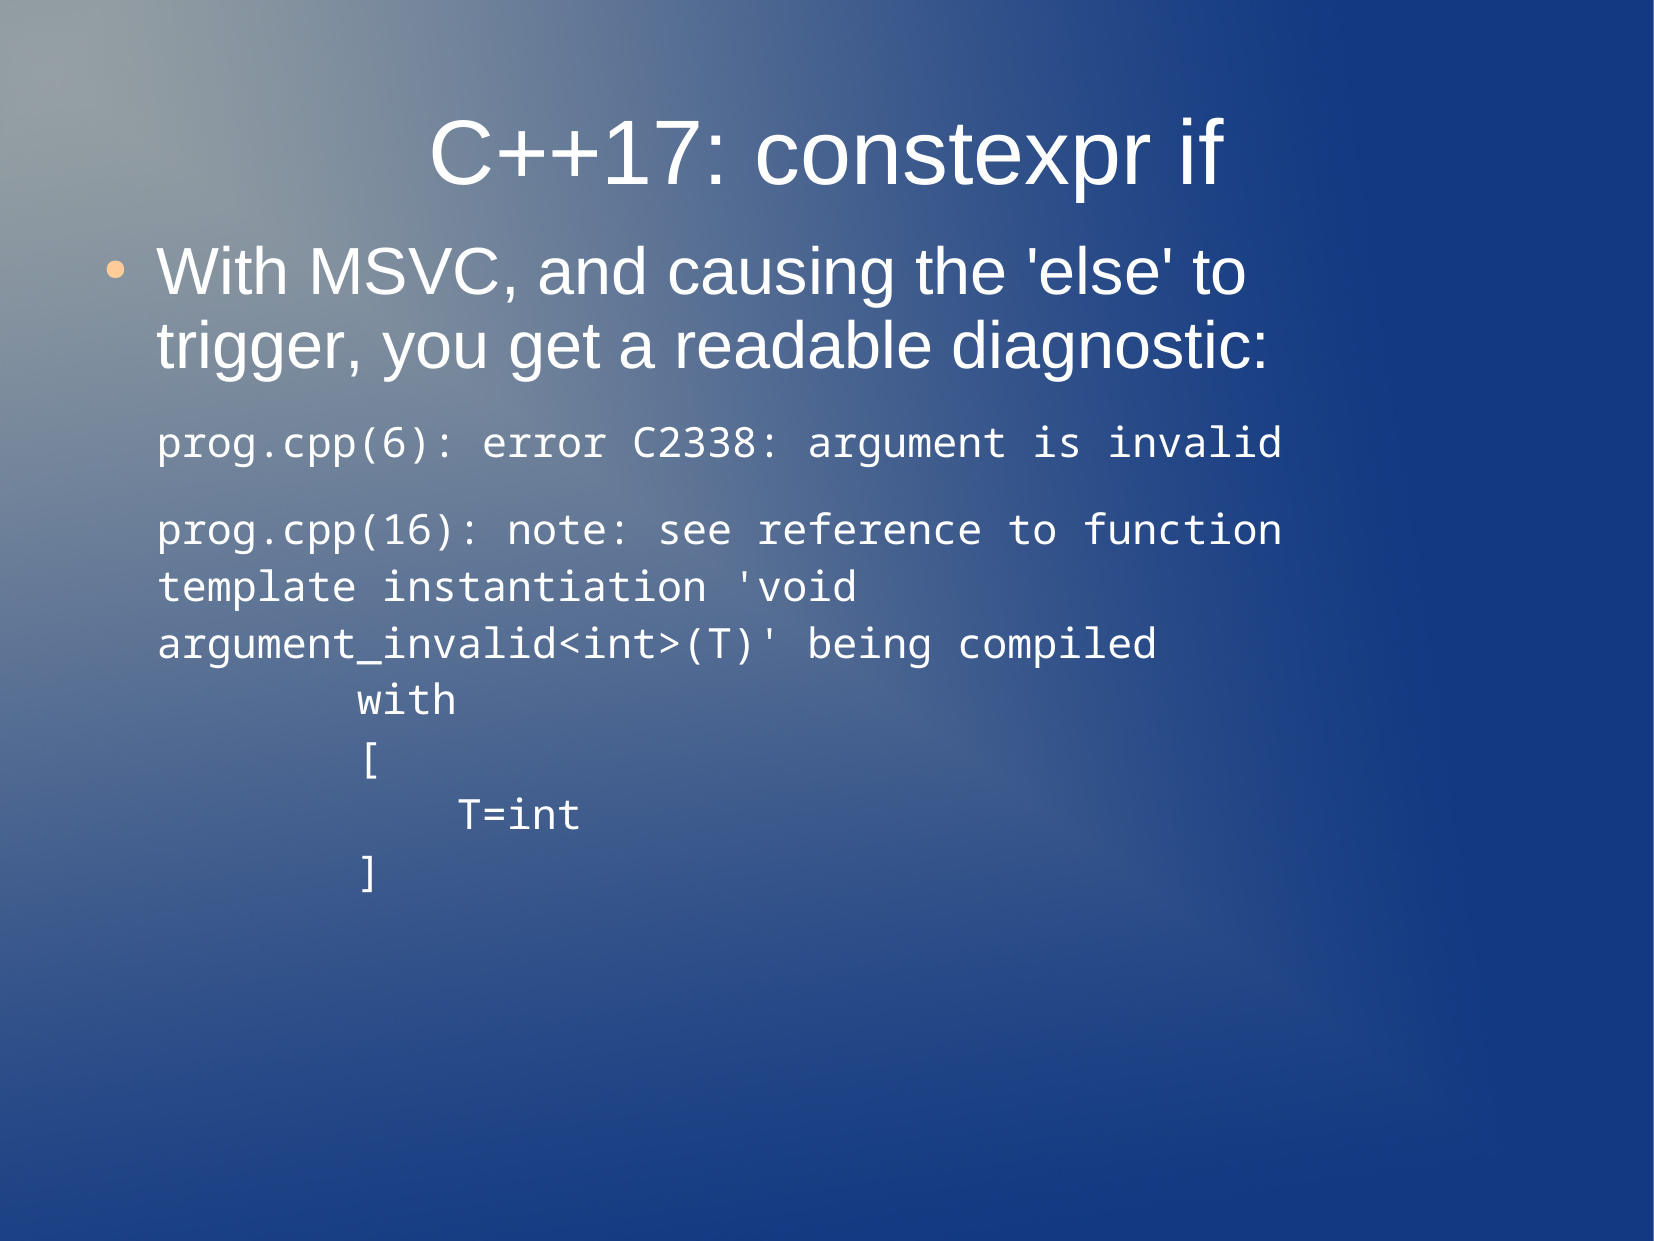

# C++17: constexpr if
With MSVC, and causing the 'else' to trigger, you get a readable diagnostic:
prog.cpp(6): error C2338: argument is invalid
prog.cpp(16): note: see reference to function template instantiation 'void argument_invalid<int>(T)' being compiled
 with
 [
 T=int
 ]